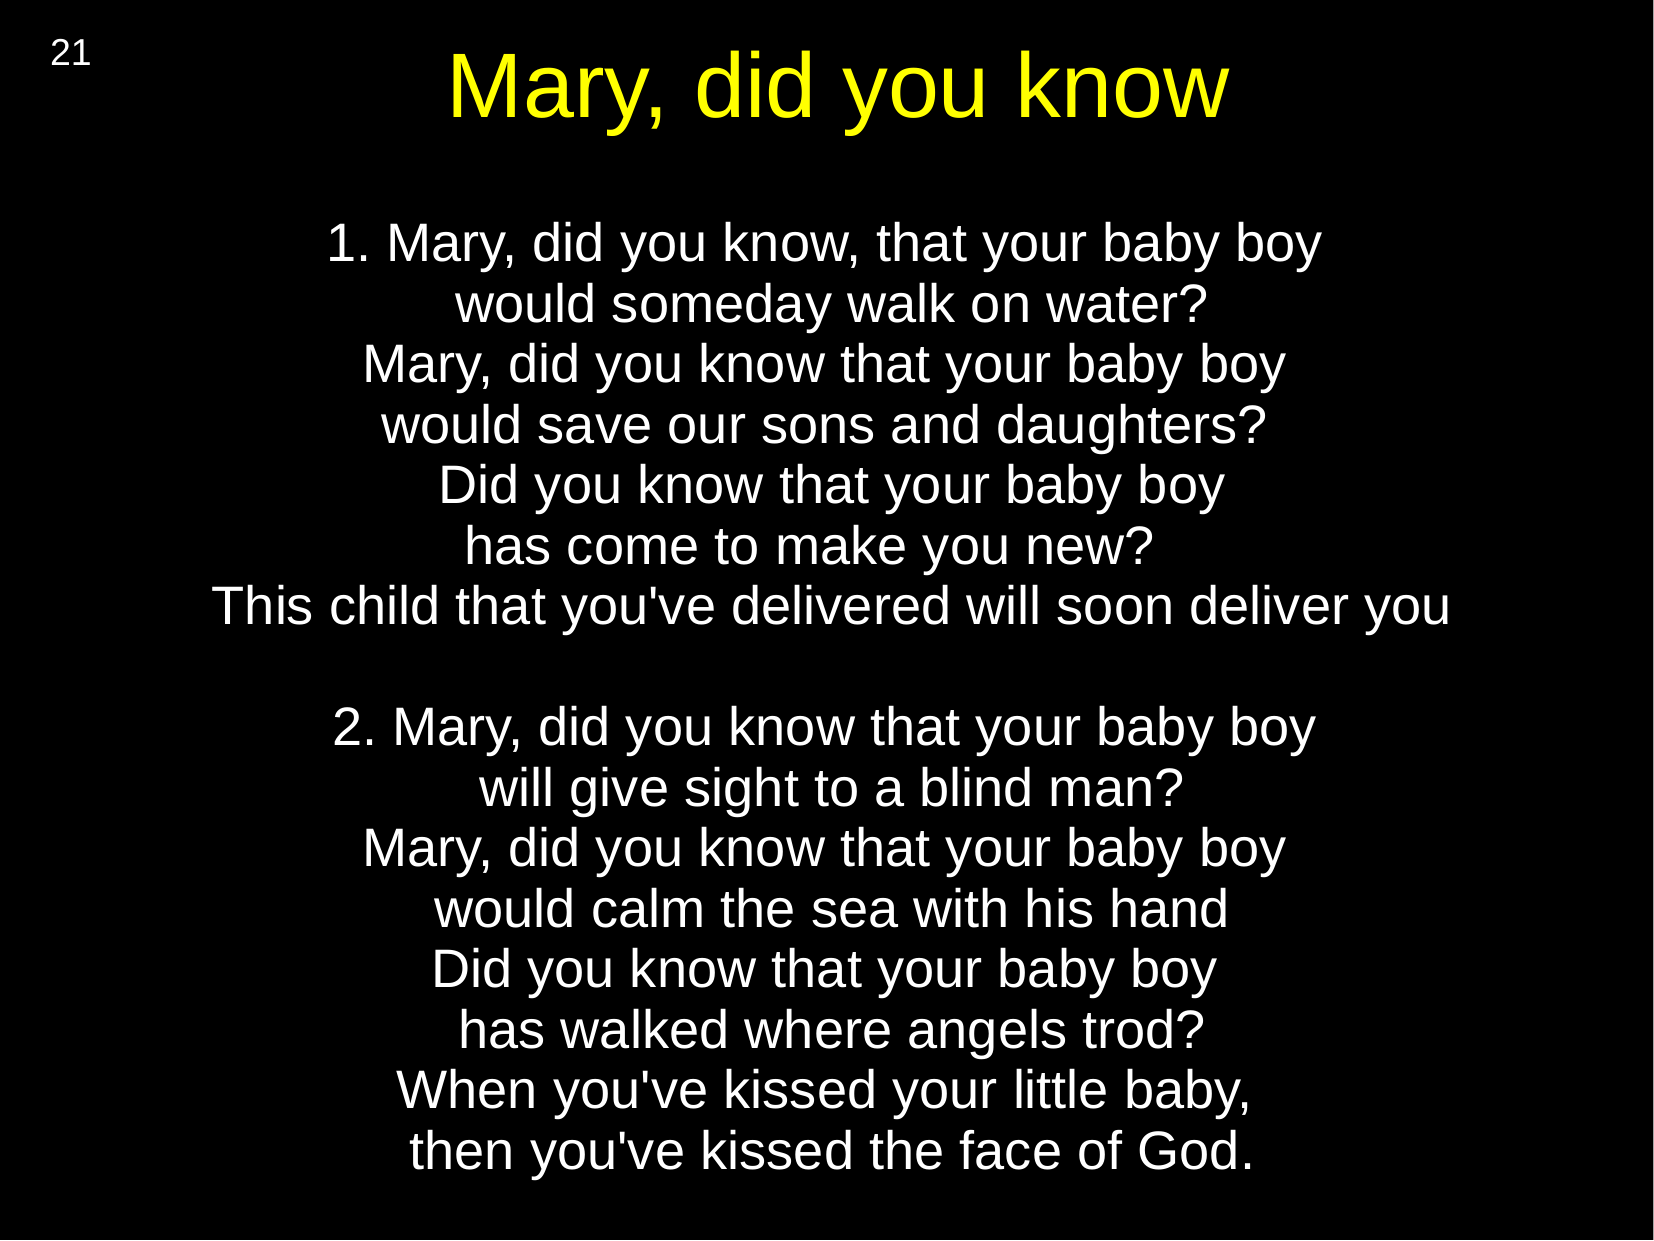

# Mary, did you know
21
1. Mary, did you know, that your baby boy
would someday walk on water?
Mary, did you know that your baby boy
would save our sons and daughters?
Did you know that your baby boy
has come to make you new?
This child that you've delivered will soon deliver you
2. Mary, did you know that your baby boy
will give sight to a blind man?
Mary, did you know that your baby boy
would calm the sea with his hand
Did you know that your baby boy
has walked where angels trod?
When you've kissed your little baby,
then you've kissed the face of God.